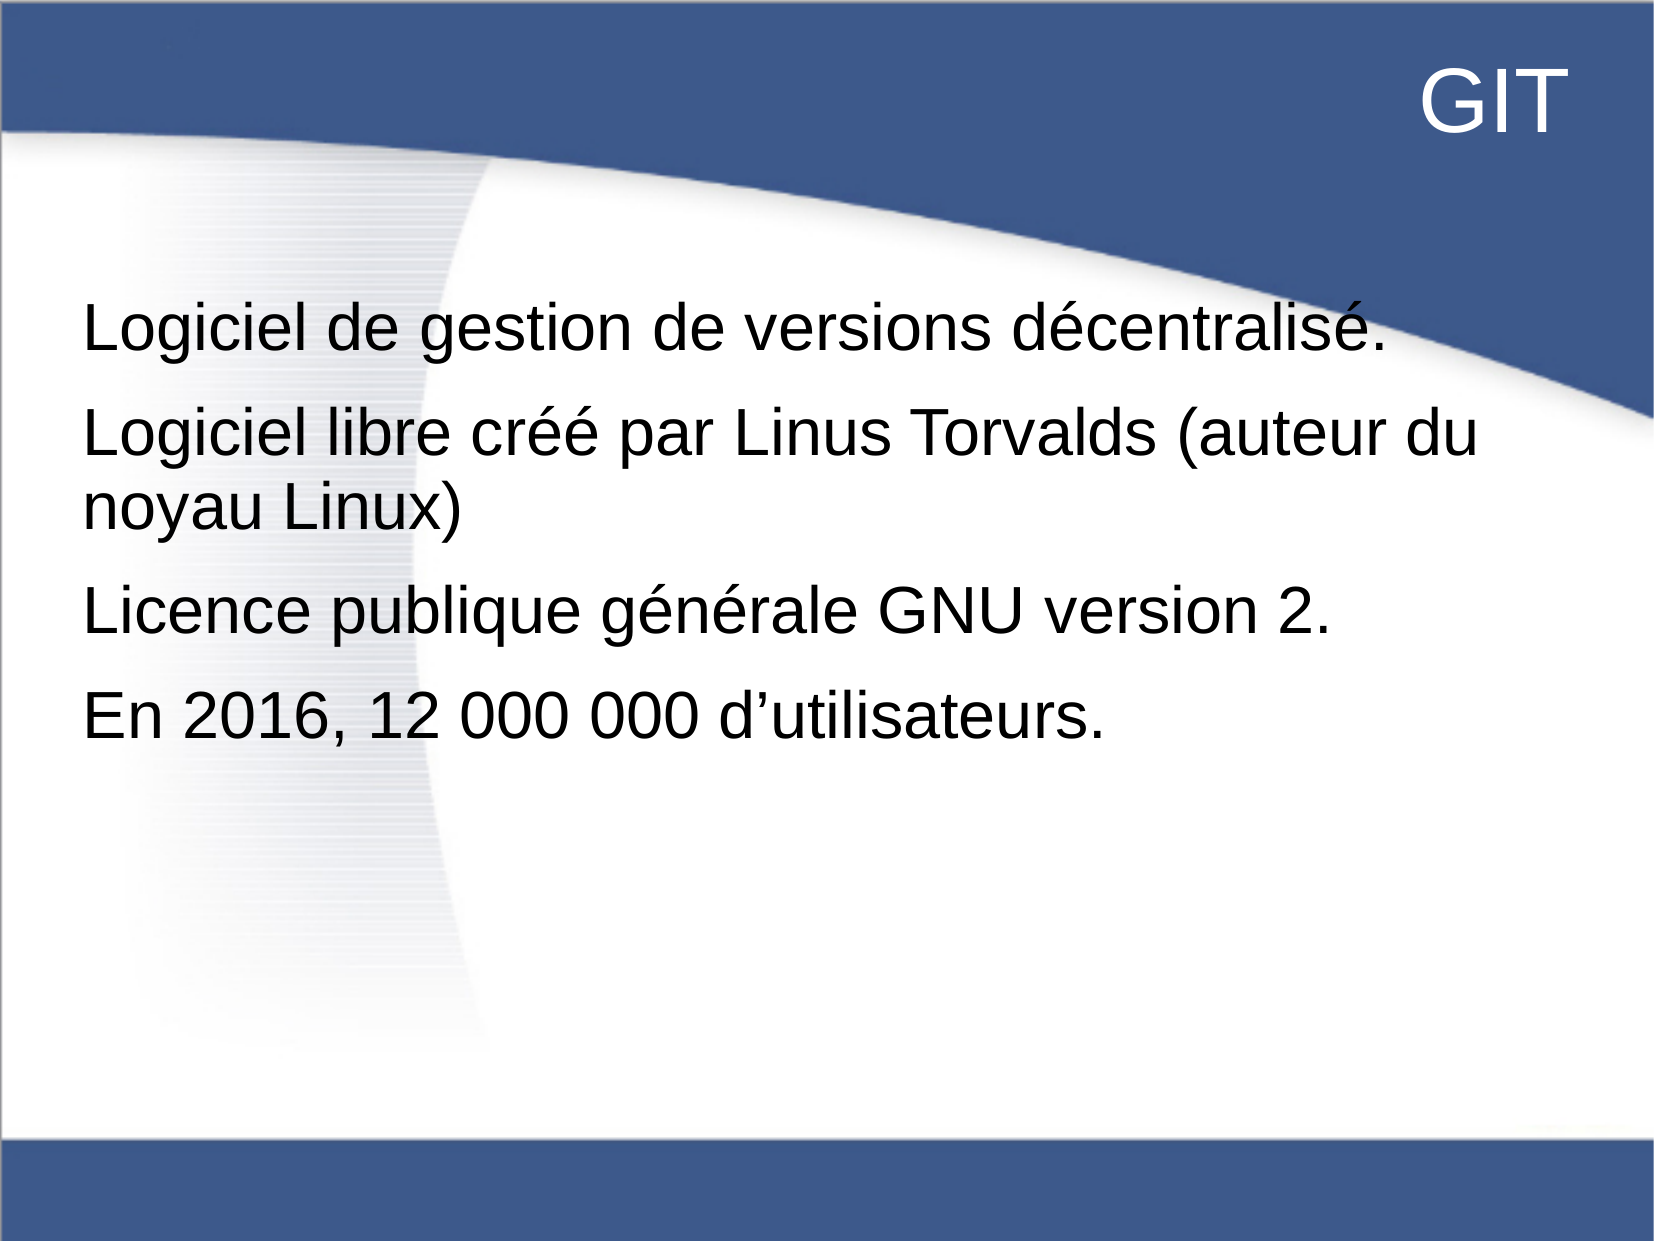

# GIT
Logiciel de gestion de versions décentralisé.
Logiciel libre créé par Linus Torvalds (auteur du noyau Linux)
Licence publique générale GNU version 2.
En 2016, 12 000 000 d’utilisateurs.